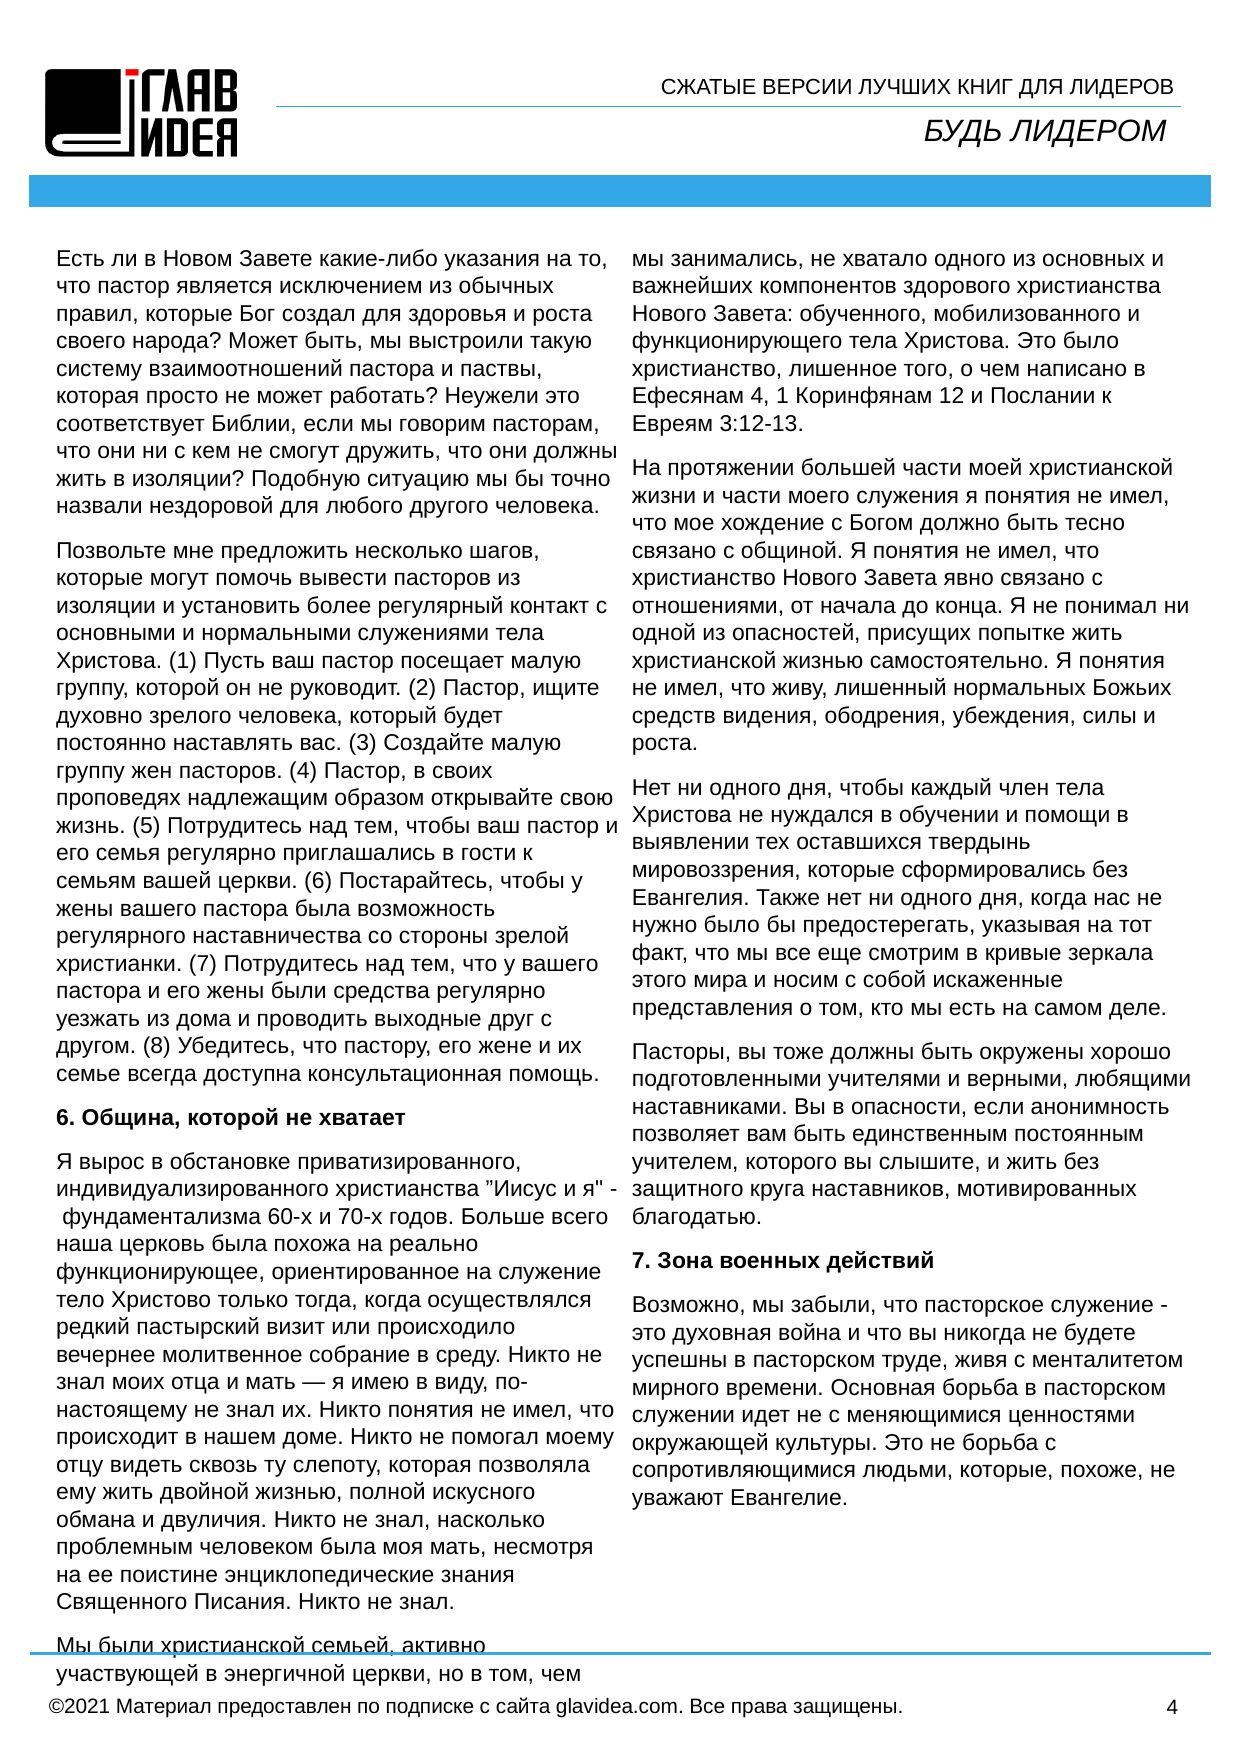

# СЖАТЫЕ ВЕРСИИ ЛУЧШИХ КНИГ ДЛЯ ЛИДЕРОВ
БУДЬ ЛИДЕРОМ
Есть ли в Новом Завете какие-либо указания на то, что пастор является исключением из обычных правил, которые Бог создал для здоровья и роста своего народа? Может быть, мы выстроили такую систему взаимоотношений пастора и паствы, которая просто не может работать? Неужели это соответствует Библии, если мы говорим пасторам, что они ни с кем не смогут дружить, что они должны жить в изоляции? Подобную ситуацию мы бы точно назвали нездоровой для любого другого человека.
Позвольте мне предложить несколько шагов, которые могут помочь вывести пасторов из изоляции и установить более регулярный контакт с основными и нормальными служениями тела Христова. (1) Пусть ваш пастор посещает малую группу, которой он не руководит. (2) Пастор, ищите духовно зрелого человека, который будет постоянно наставлять вас. (3) Создайте малую группу жен пасторов. (4) Пастор, в своих проповедях надлежащим образом открывайте свою жизнь. (5) Потрудитесь над тем, чтобы ваш пастор и его семья регулярно приглашались в гости к семьям вашей церкви. (6) Постарайтесь, чтобы у жены вашего пастора была возможность регулярного наставничества со стороны зрелой христианки. (7) Потрудитесь над тем, что у вашего пастора и его жены были средства регулярно уезжать из дома и проводить выходные друг с другом. (8) Убедитесь, что пастору, его жене и их семье всегда доступна консультационная помощь.
6. Община, которой не хватает
Я вырос в обстановке приватизированного, индивидуализированного христианства ”Иисус и я" - фундаментализма 60-х и 70-х годов. Больше всего наша церковь была похожа на реально функционирующее, ориентированное на служение тело Христово только тогда, когда осуществлялся редкий пастырский визит или происходило вечернее молитвенное собрание в среду. Никто не знал моих отца и мать — я имею в виду, по-настоящему не знал их. Никто понятия не имел, что происходит в нашем доме. Никто не помогал моему отцу видеть сквозь ту слепоту, которая позволяла ему жить двойной жизнью, полной искусного обмана и двуличия. Никто не знал, насколько проблемным человеком была моя мать, несмотря на ее поистине энциклопедические знания Священного Писания. Никто не знал.
Мы были христианской семьей, активно участвующей в энергичной церкви, но в том, чем мы занимались, не хватало одного из основных и важнейших компонентов здорового христианства Нового Завета: обученного, мобилизованного и функционирующего тела Христова. Это было христианство, лишенное того, о чем написано в Ефесянам 4, 1 Коринфянам 12 и Послании к Евреям 3:12-13.
На протяжении большей части моей христианской жизни и части моего служения я понятия не имел, что мое хождение с Богом должно быть тесно связано с общиной. Я понятия не имел, что христианство Нового Завета явно связано с отношениями, от начала до конца. Я не понимал ни одной из опасностей, присущих попытке жить христианской жизнью самостоятельно. Я понятия не имел, что живу, лишенный нормальных Божьих средств видения, ободрения, убеждения, силы и роста.
Нет ни одного дня, чтобы каждый член тела Христова не нуждался в обучении и помощи в выявлении тех оставшихся твердынь мировоззрения, которые сформировались без Евангелия. Также нет ни одного дня, когда нас не нужно было бы предостерегать, указывая на тот факт, что мы все еще смотрим в кривые зеркала этого мира и носим с собой искаженные представления о том, кто мы есть на самом деле.
Пасторы, вы тоже должны быть окружены хорошо подготовленными учителями и верными, любящими наставниками. Вы в опасности, если анонимность позволяет вам быть единственным постоянным учителем, которого вы слышите, и жить без защитного круга наставников, мотивированных благодатью.
7. Зона военных действий
Возможно, мы забыли, что пасторское служение - это духовная война и что вы никогда не будете успешны в пасторском труде, живя с менталитетом мирного времени. Основная борьба в пасторском служении идет не с меняющимися ценностями окружающей культуры. Это не борьба с сопротивляющимися людьми, которые, похоже, не уважают Евангелие.
©2021 Материал предоставлен по подписке с сайта glavidea.com. Все права защищены.
4